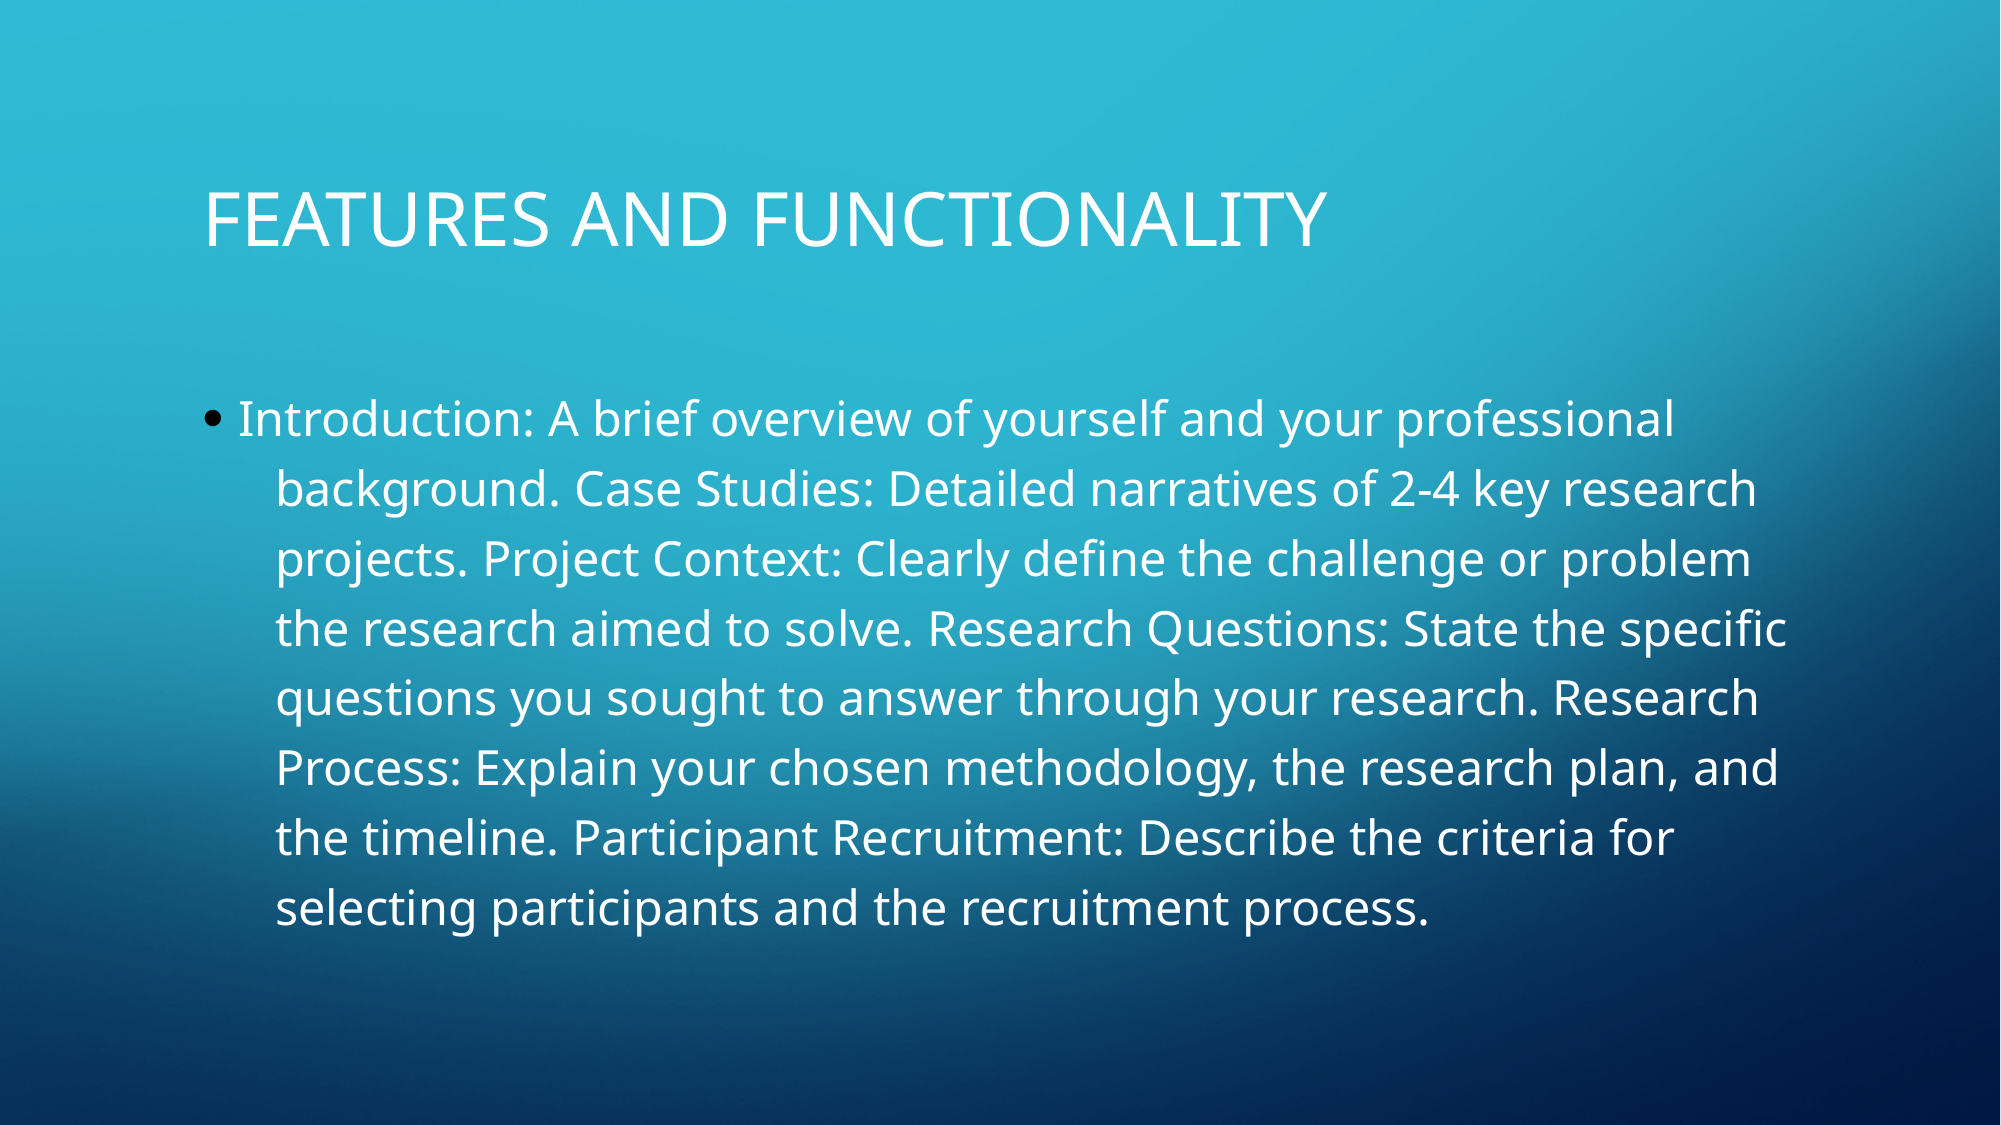

# Features and functionality
Introduction: A brief overview of yourself and your professional background. Case Studies: Detailed narratives of 2-4 key research projects. Project Context: Clearly define the challenge or problem the research aimed to solve. Research Questions: State the specific questions you sought to answer through your research. Research Process: Explain your chosen methodology, the research plan, and the timeline. Participant Recruitment: Describe the criteria for selecting participants and the recruitment process.